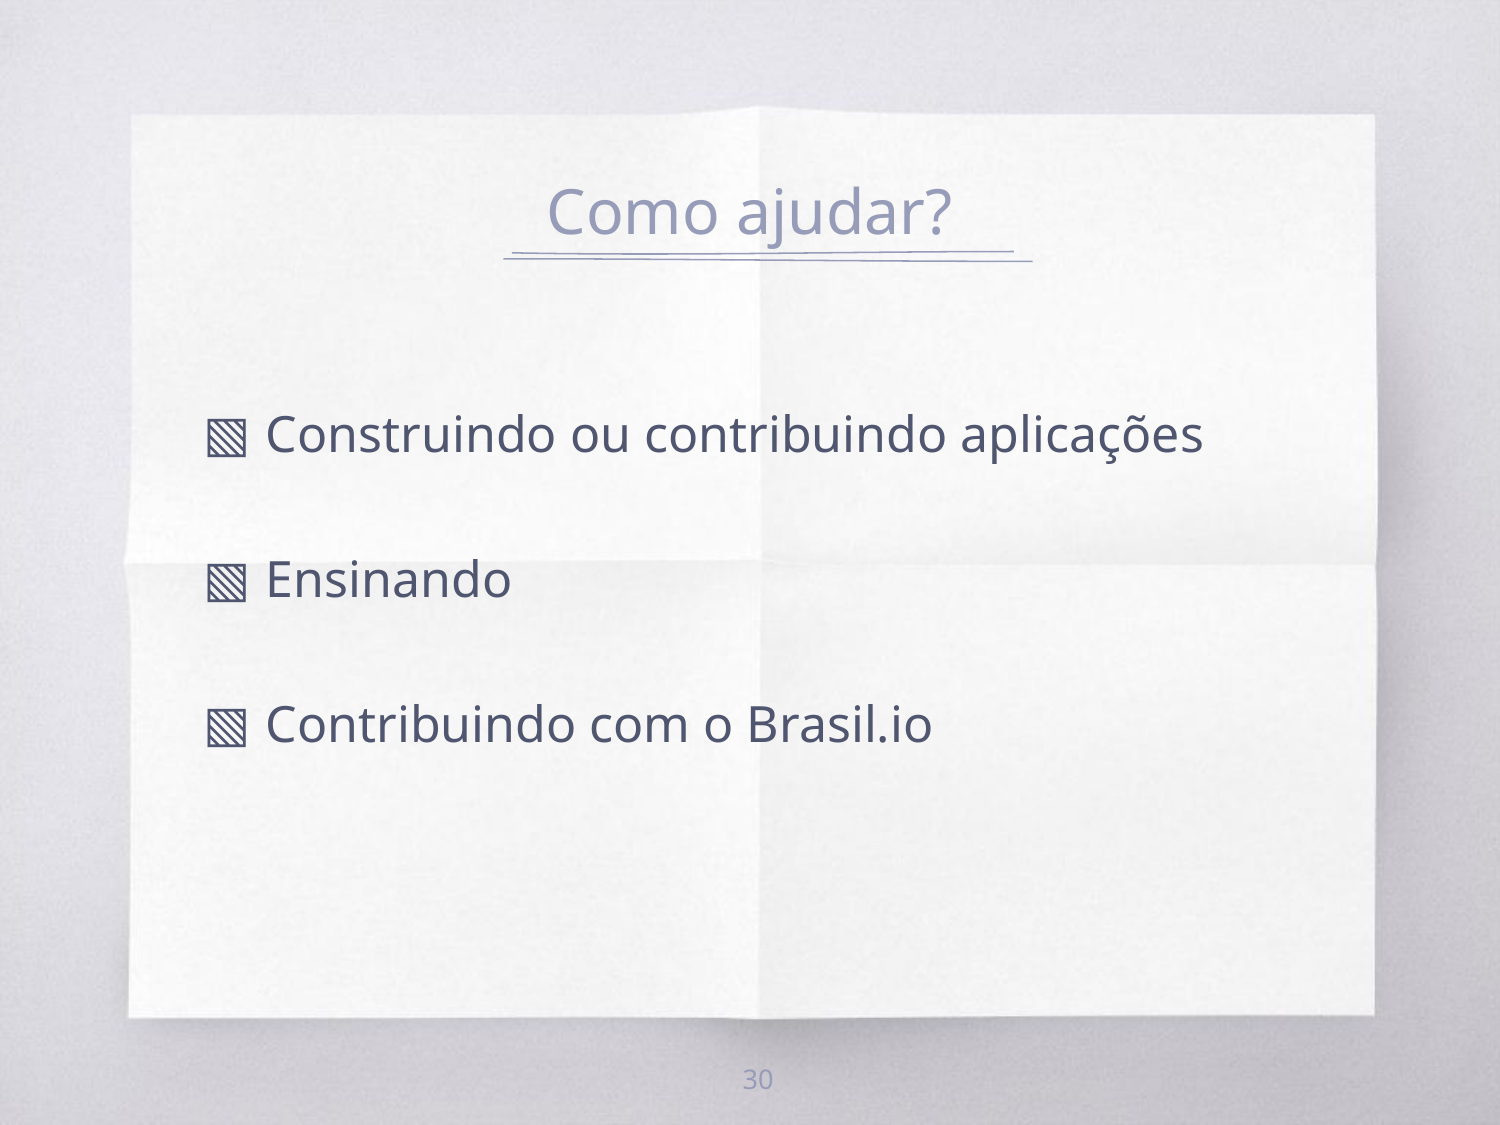

# Como ajudar?
Construindo ou contribuindo aplicações
Ensinando
Contribuindo com o Brasil.io